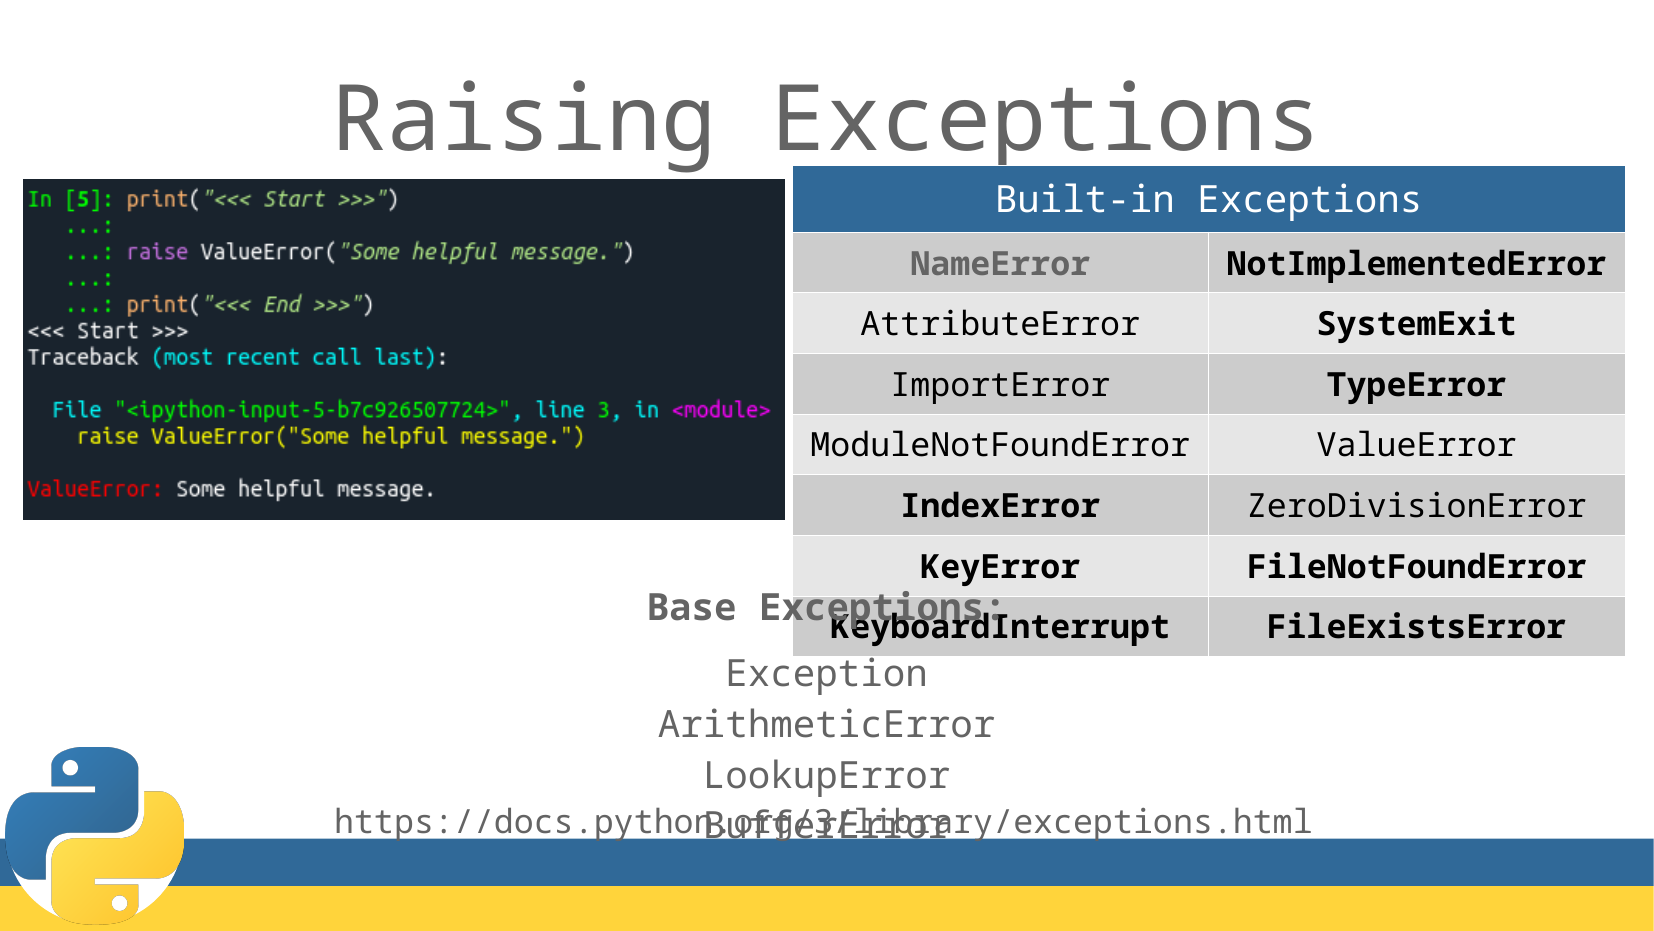

# Raising Exceptions
| Built-in Exceptions | |
| --- | --- |
| NameError | NotImplementedError |
| AttributeError | SystemExit |
| ImportError | TypeError |
| ModuleNotFoundError | ValueError |
| IndexError | ZeroDivisionError |
| KeyError | FileNotFoundError |
| KeyboardInterrupt | FileExistsError |
Base Exceptions:
Exception
ArithmeticError
LookupError
BufferError
https://docs.python.org/3/library/exceptions.html